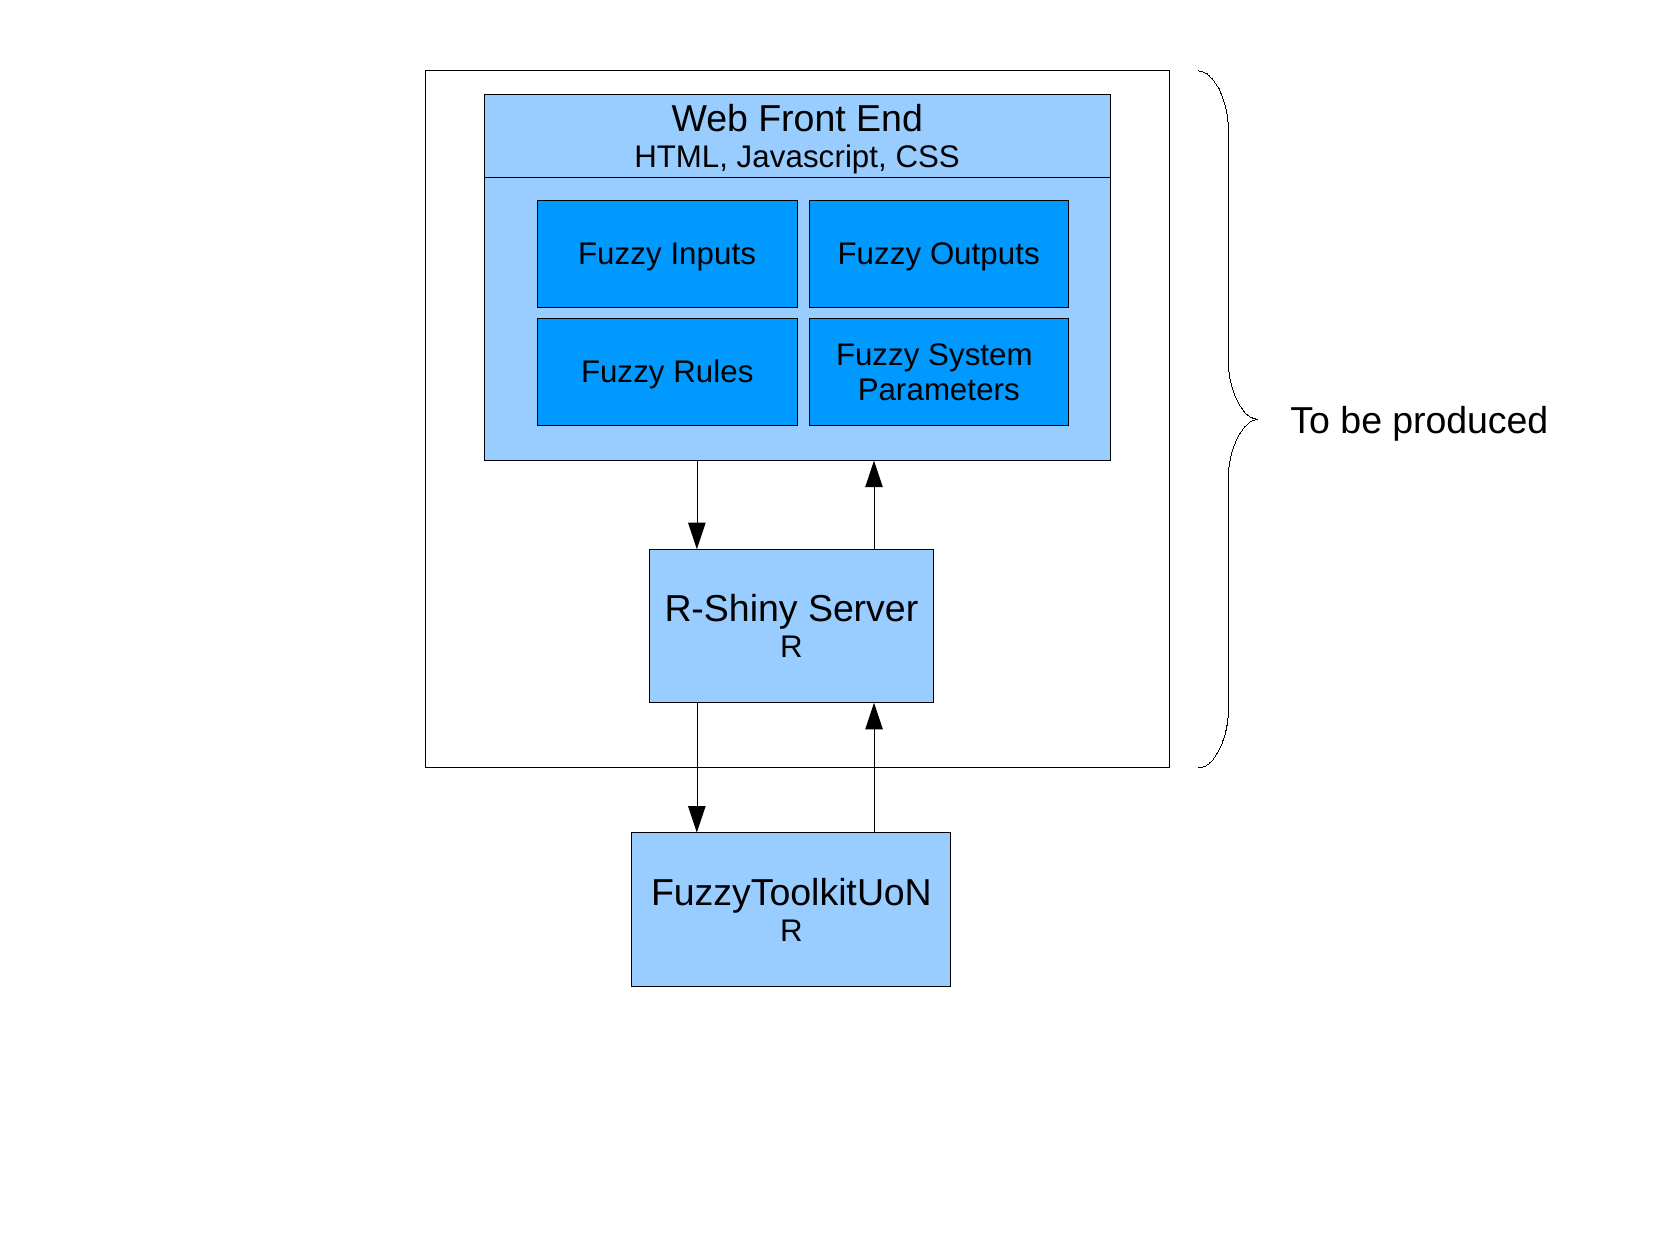

Web Front End
HTML, Javascript, CSS
Fuzzy Inputs
Fuzzy Outputs
Fuzzy Rules
Fuzzy System
Parameters
To be produced
R-Shiny Server
R
FuzzyToolkitUoN
R